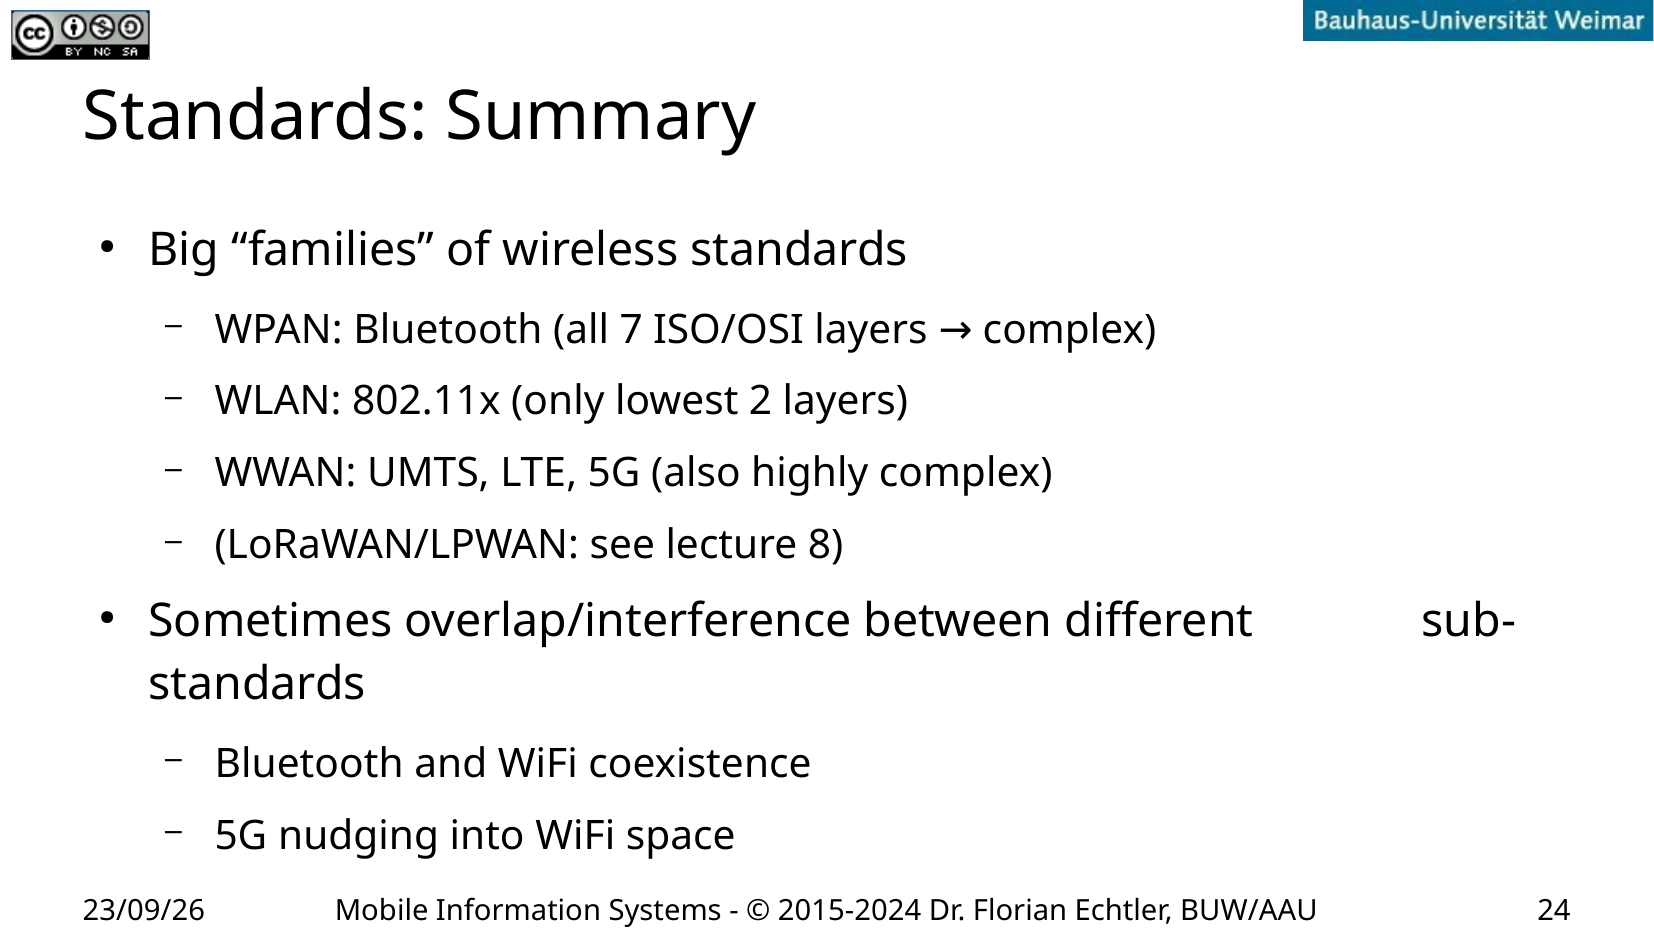

# Standards: Summary
Big “families” of wireless standards
WPAN: Bluetooth (all 7 ISO/OSI layers → complex)
WLAN: 802.11x (only lowest 2 layers)
WWAN: UMTS, LTE, 5G (also highly complex)
(LoRaWAN/LPWAN: see lecture 8)
Sometimes overlap/interference between different sub-standards
Bluetooth and WiFi coexistence
5G nudging into WiFi space
Mobile Information Systems - © 2015-2024 Dr. Florian Echtler, BUW/AAU
24